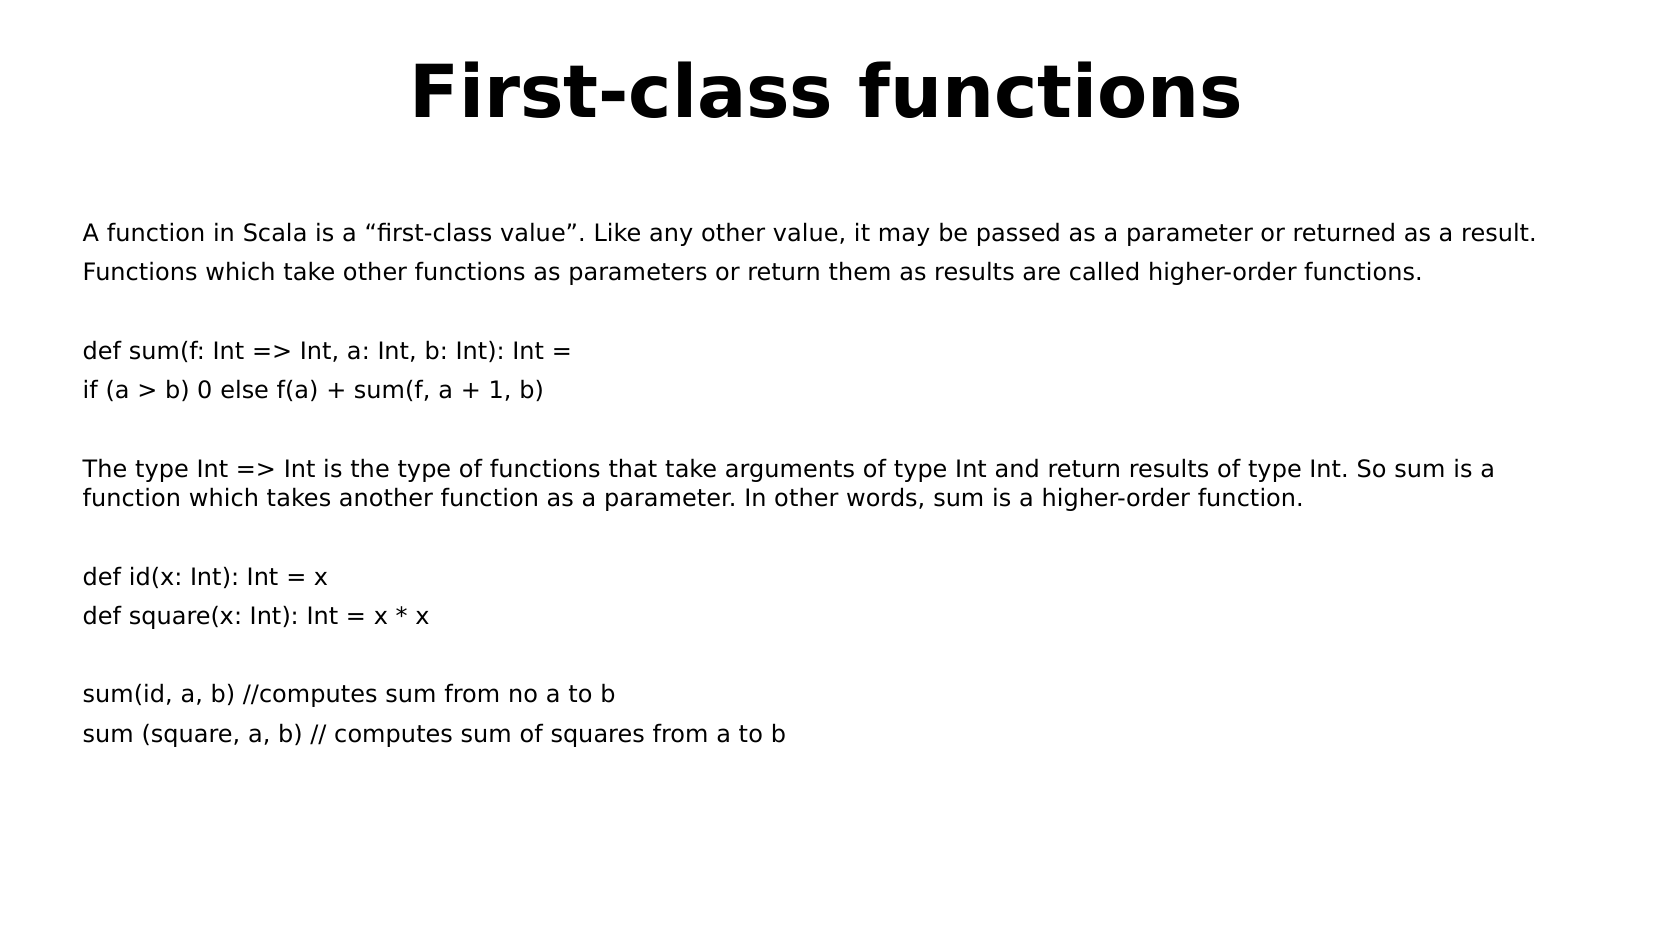

# First-class functions
A function in Scala is a “first-class value”. Like any other value, it may be passed as a parameter or returned as a result.
Functions which take other functions as parameters or return them as results are called higher-order functions.
def sum(f: Int => Int, a: Int, b: Int): Int =
if (a > b) 0 else f(a) + sum(f, a + 1, b)
The type Int => Int is the type of functions that take arguments of type Int and return results of type Int. So sum is a function which takes another function as a parameter. In other words, sum is a higher-order function.
def id(x: Int): Int = x
def square(x: Int): Int = x * x
sum(id, a, b) //computes sum from no a to b
sum (square, a, b) // computes sum of squares from a to b